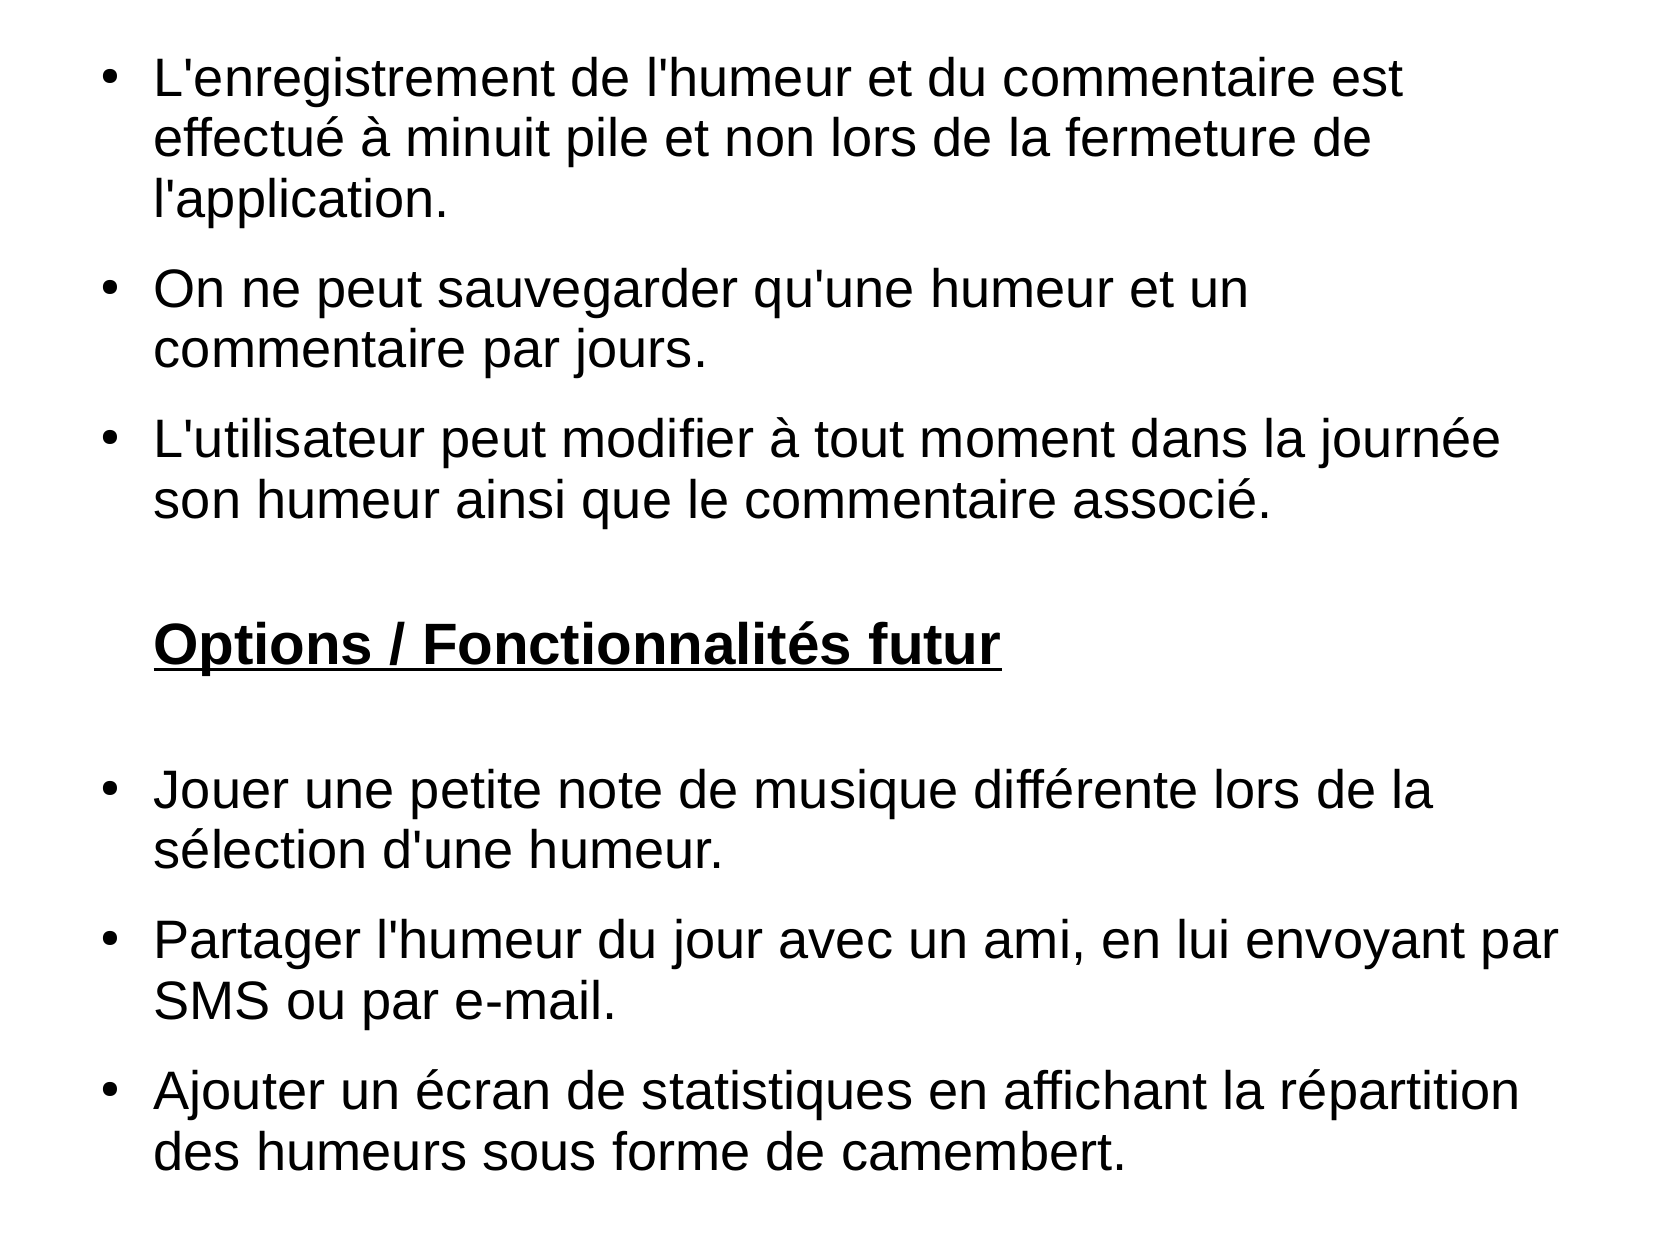

# L'enregistrement de l'humeur et du commentaire est effectué à minuit pile et non lors de la fermeture de l'application.
On ne peut sauvegarder qu'une humeur et un commentaire par jours.
L'utilisateur peut modifier à tout moment dans la journée son humeur ainsi que le commentaire associé.
Options / Fonctionnalités futur
Jouer une petite note de musique différente lors de la sélection d'une humeur.
Partager l'humeur du jour avec un ami, en lui envoyant par SMS ou par e-mail.
Ajouter un écran de statistiques en affichant la répartition des humeurs sous forme de camembert.